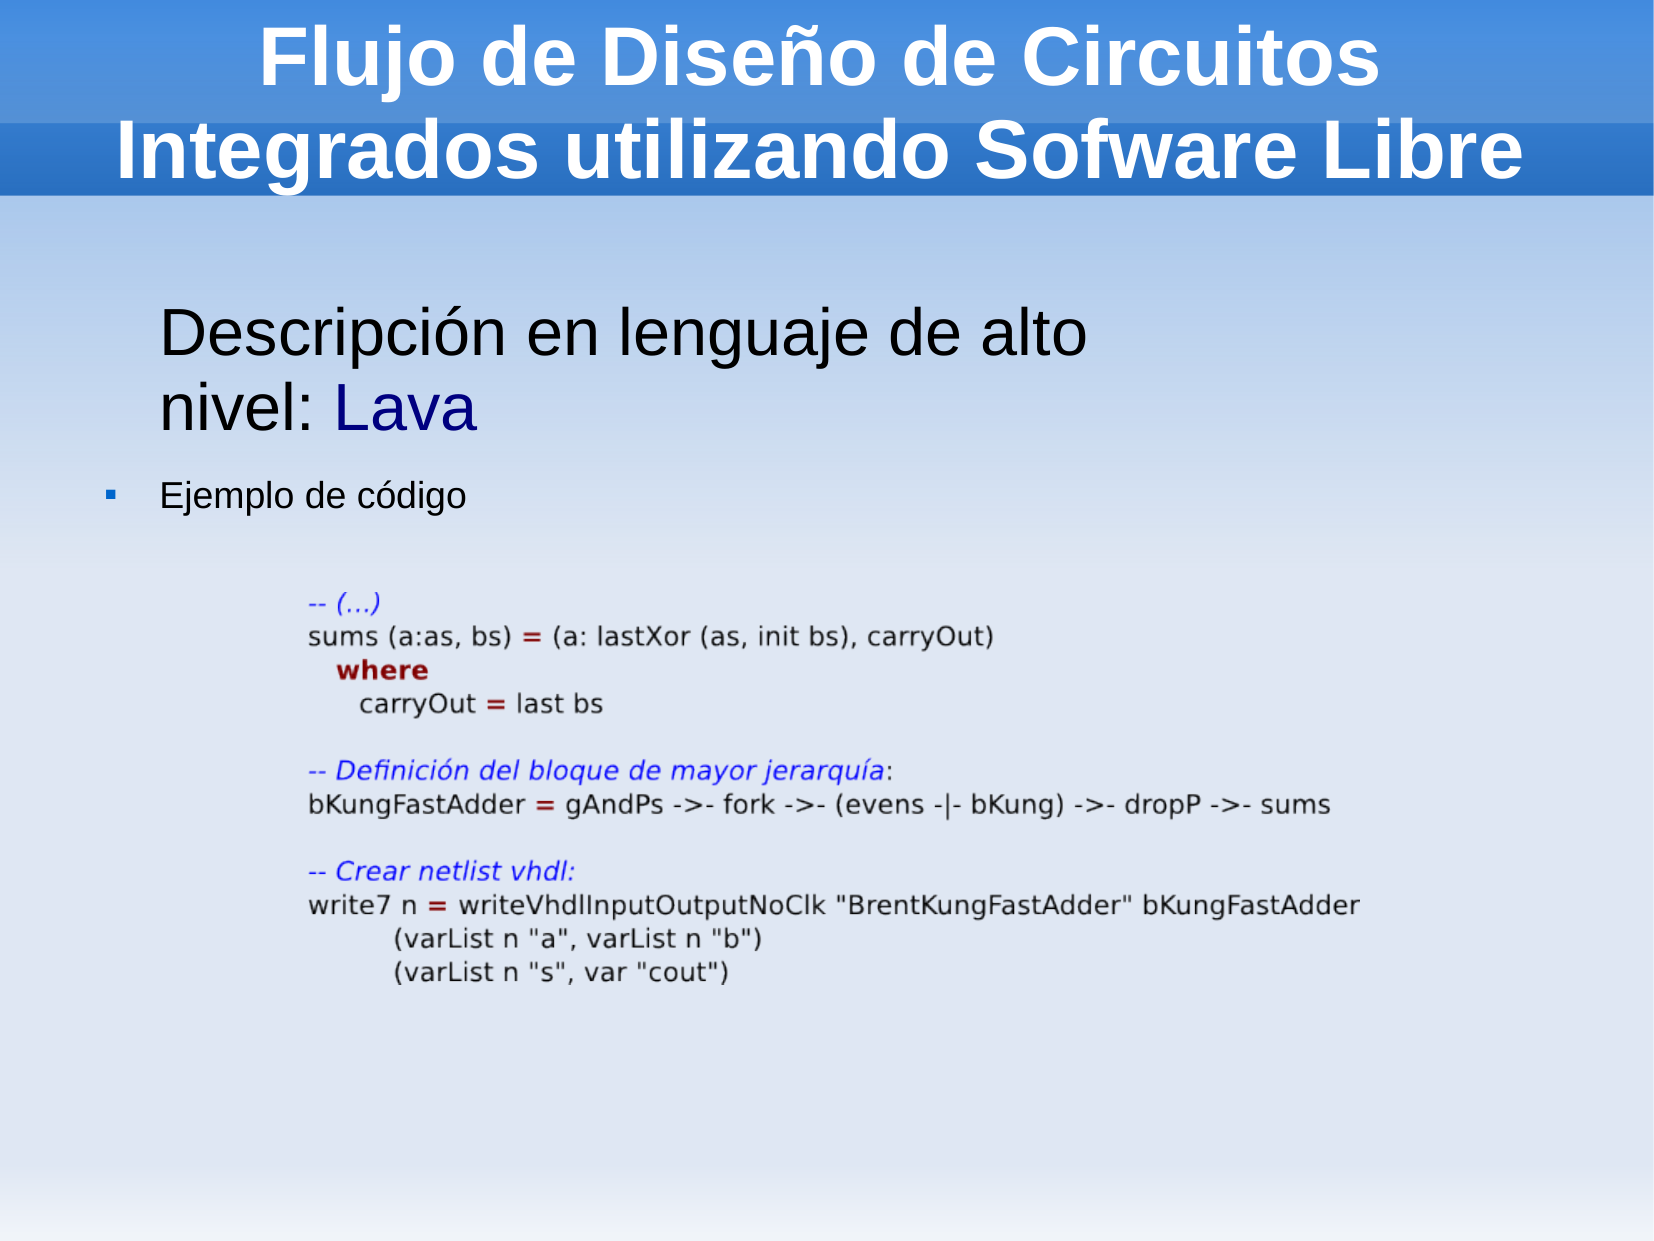

# Flujo de Diseño de Circuitos Integrados utilizando Sofware Libre
Descripción en lenguaje de alto nivel: Lava
Ejemplo de código